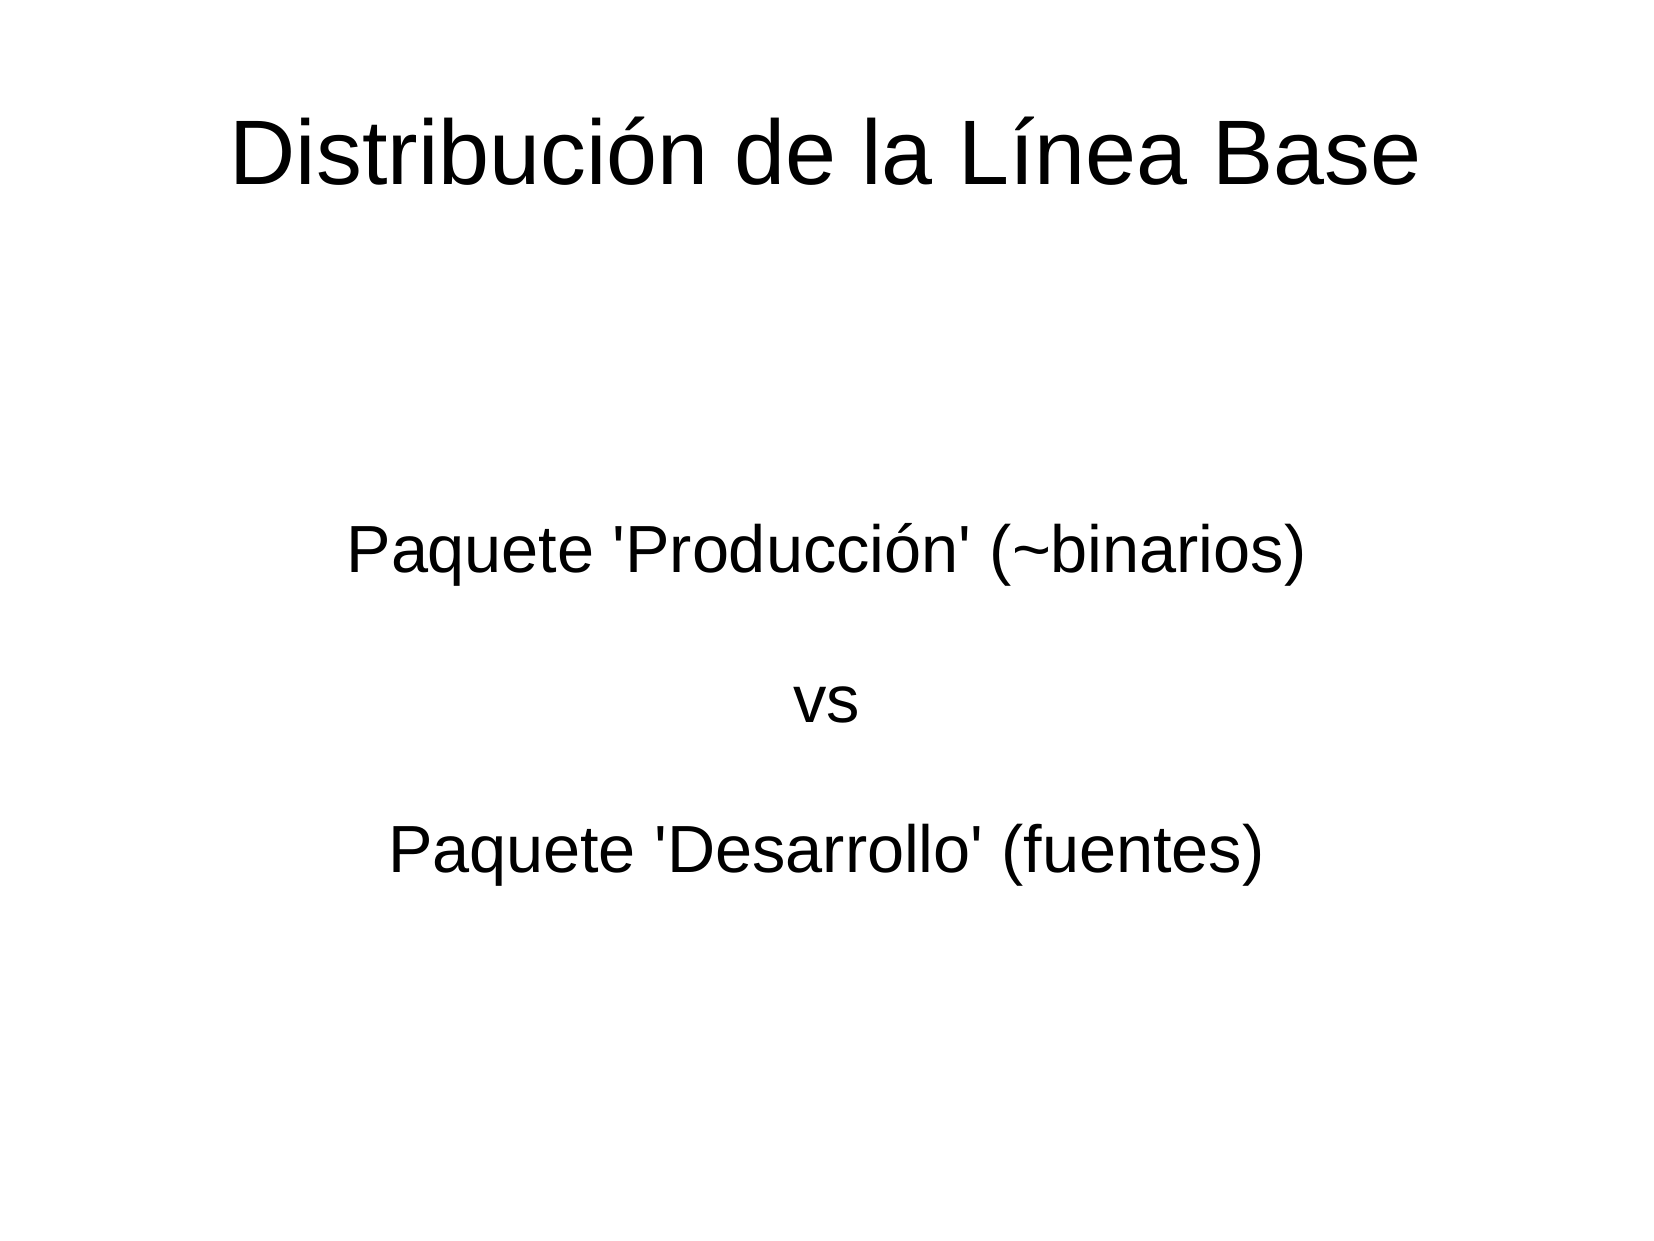

# Distribución de la Línea Base
Paquete 'Producción' (~binarios)
vs
Paquete 'Desarrollo' (fuentes)